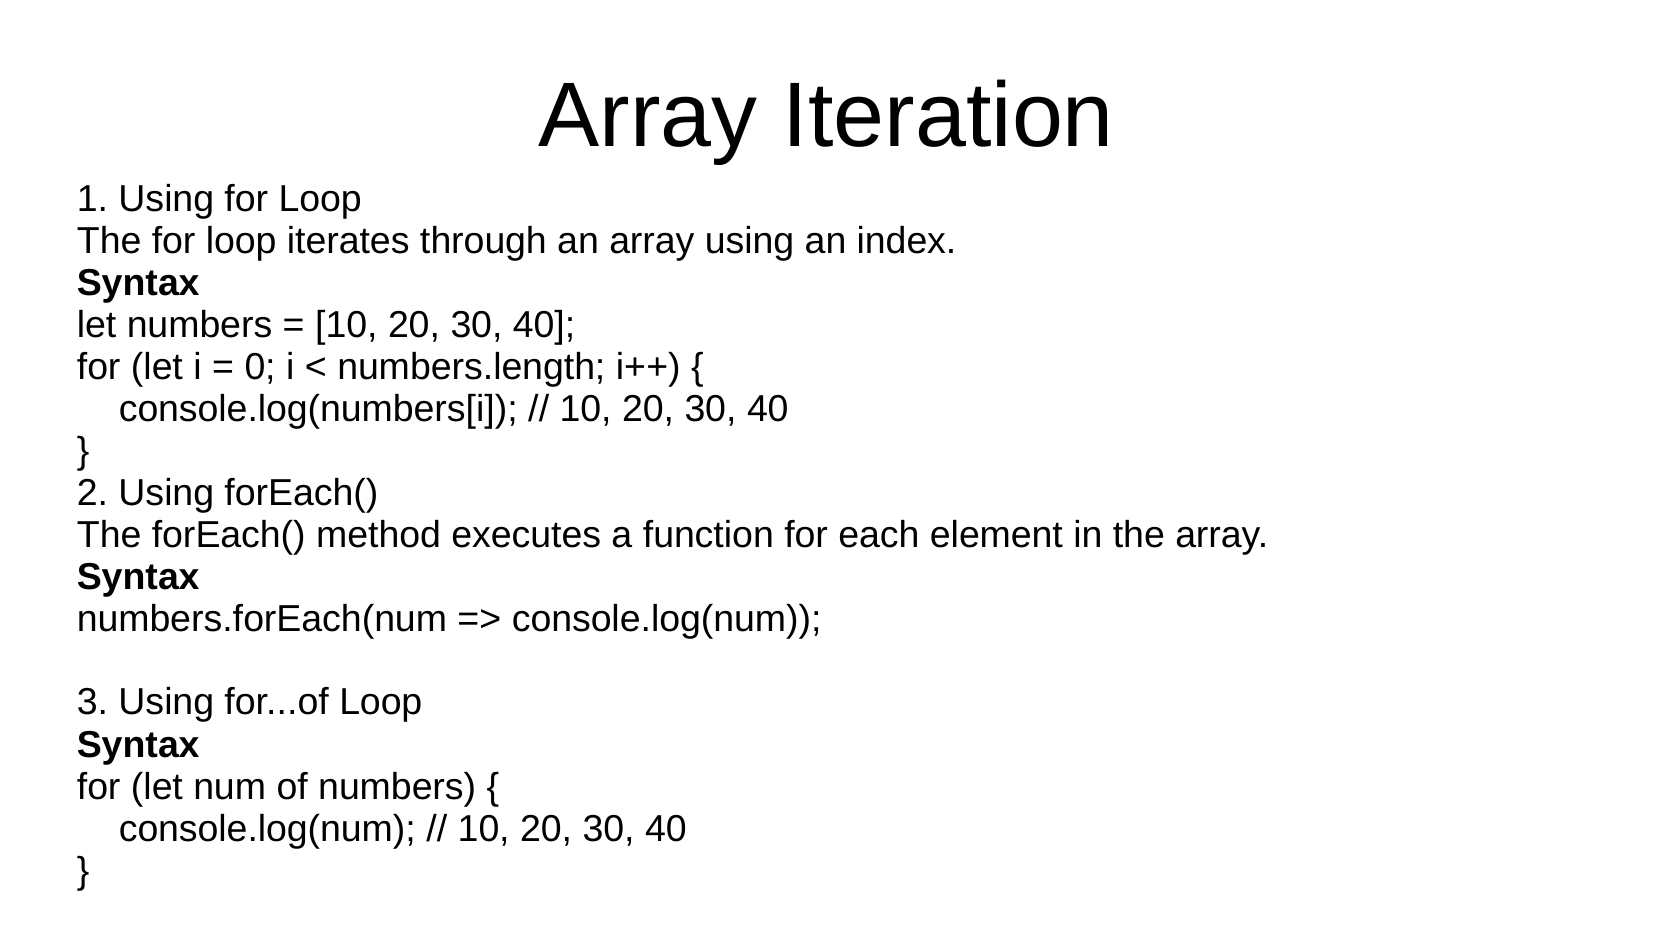

# Array Iteration
1. Using for Loop
The for loop iterates through an array using an index.
Syntax
let numbers = [10, 20, 30, 40];
for (let i = 0; i < numbers.length; i++) {
 console.log(numbers[i]); // 10, 20, 30, 40
}
2. Using forEach()
The forEach() method executes a function for each element in the array.
Syntax
numbers.forEach(num => console.log(num));
3. Using for...of Loop
Syntax
for (let num of numbers) {
 console.log(num); // 10, 20, 30, 40
}